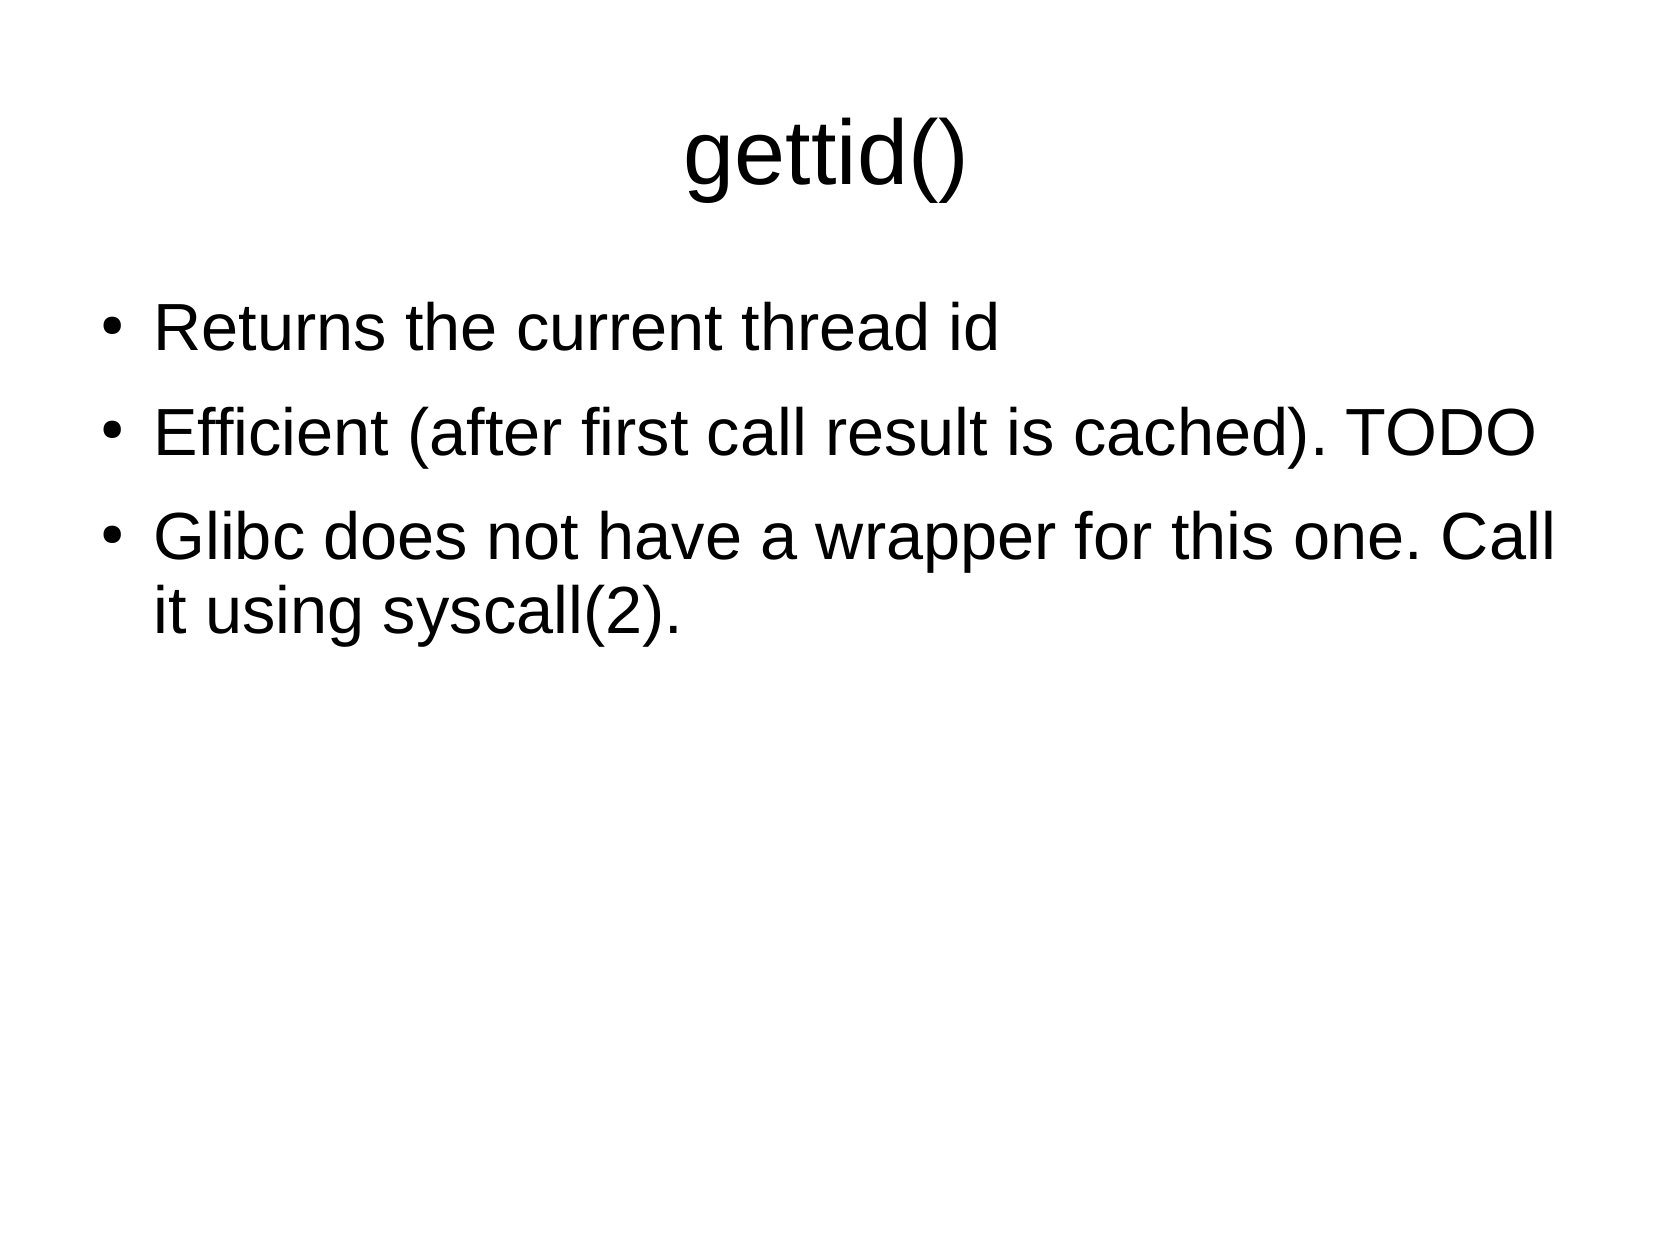

# gettid()
Returns the current thread id
Efficient (after first call result is cached). TODO
Glibc does not have a wrapper for this one. Call it using syscall(2).